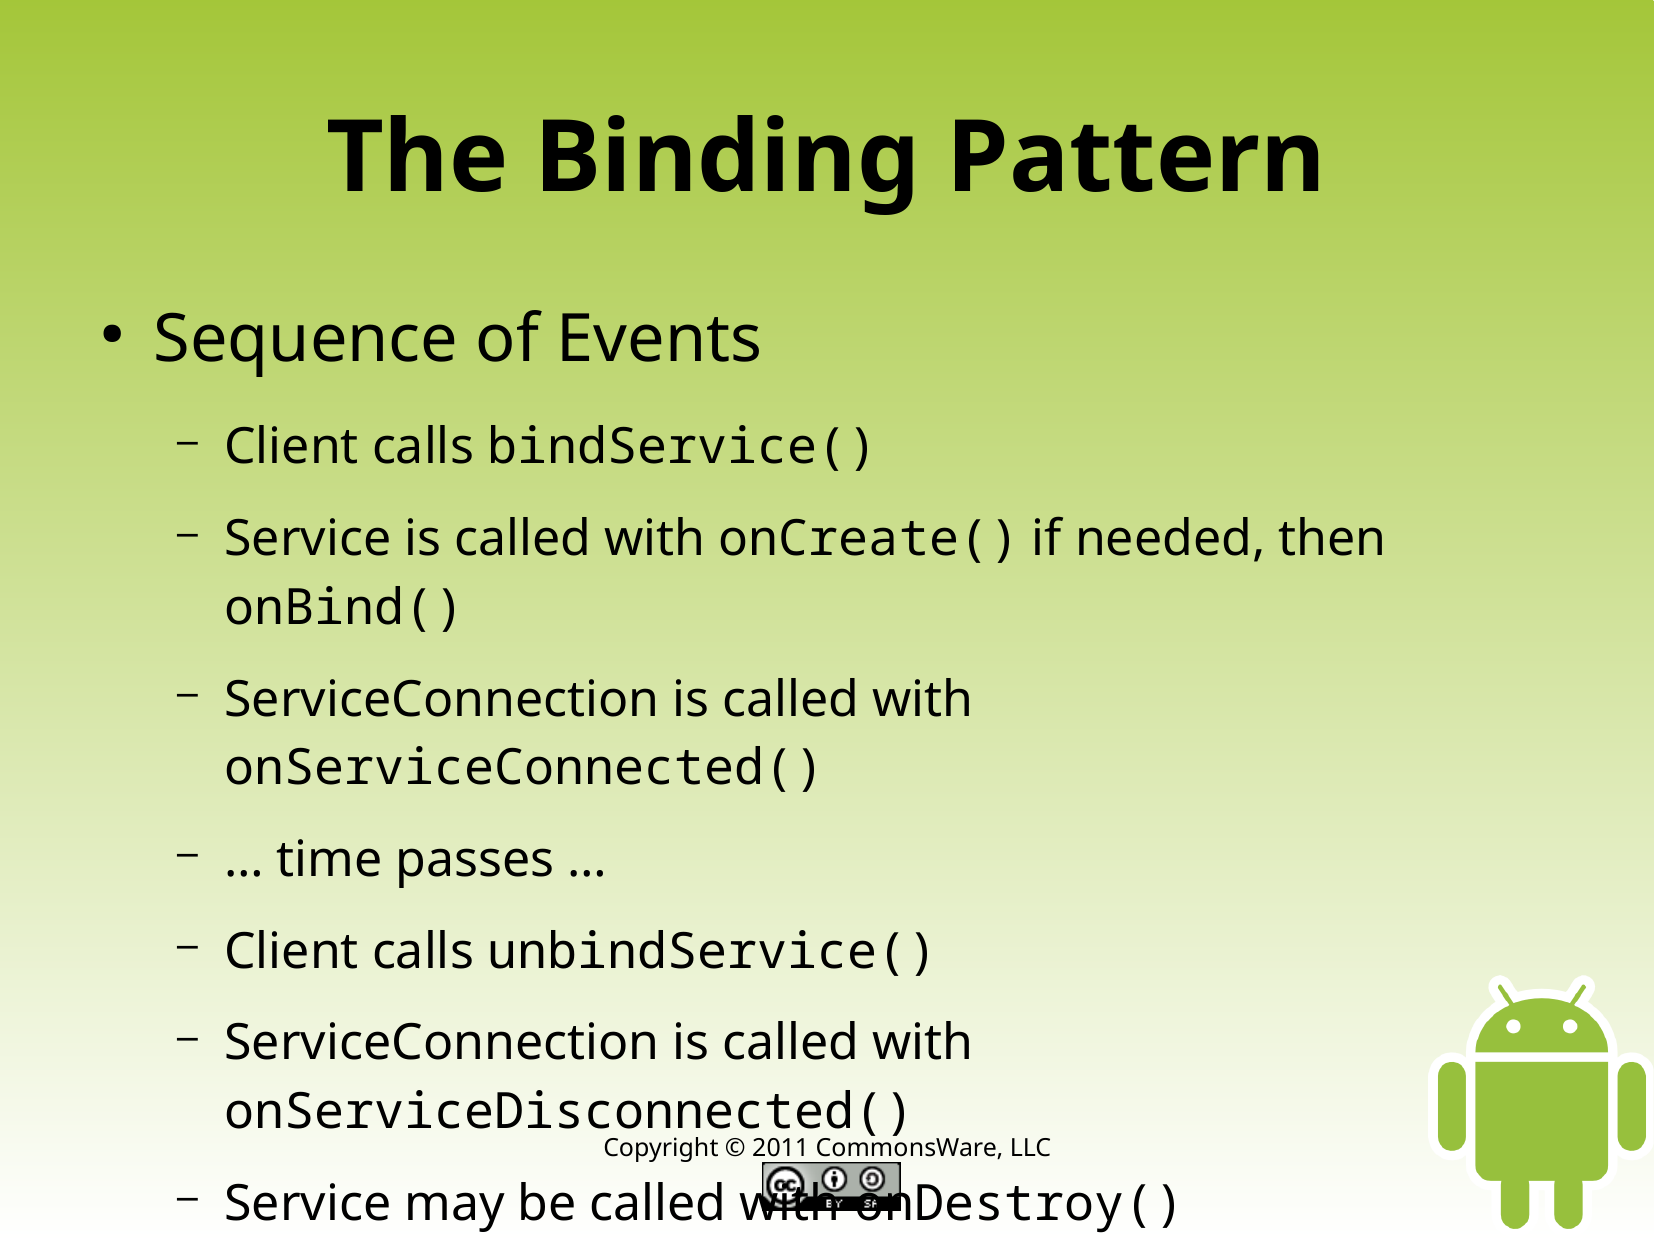

# The Binding Pattern
Sequence of Events
Client calls bindService()
Service is called with onCreate() if needed, then onBind()
ServiceConnection is called with onServiceConnected()
… time passes …
Client calls unbindService()
ServiceConnection is called with
onServiceDisconnected()
Service may be called with onDestroy()